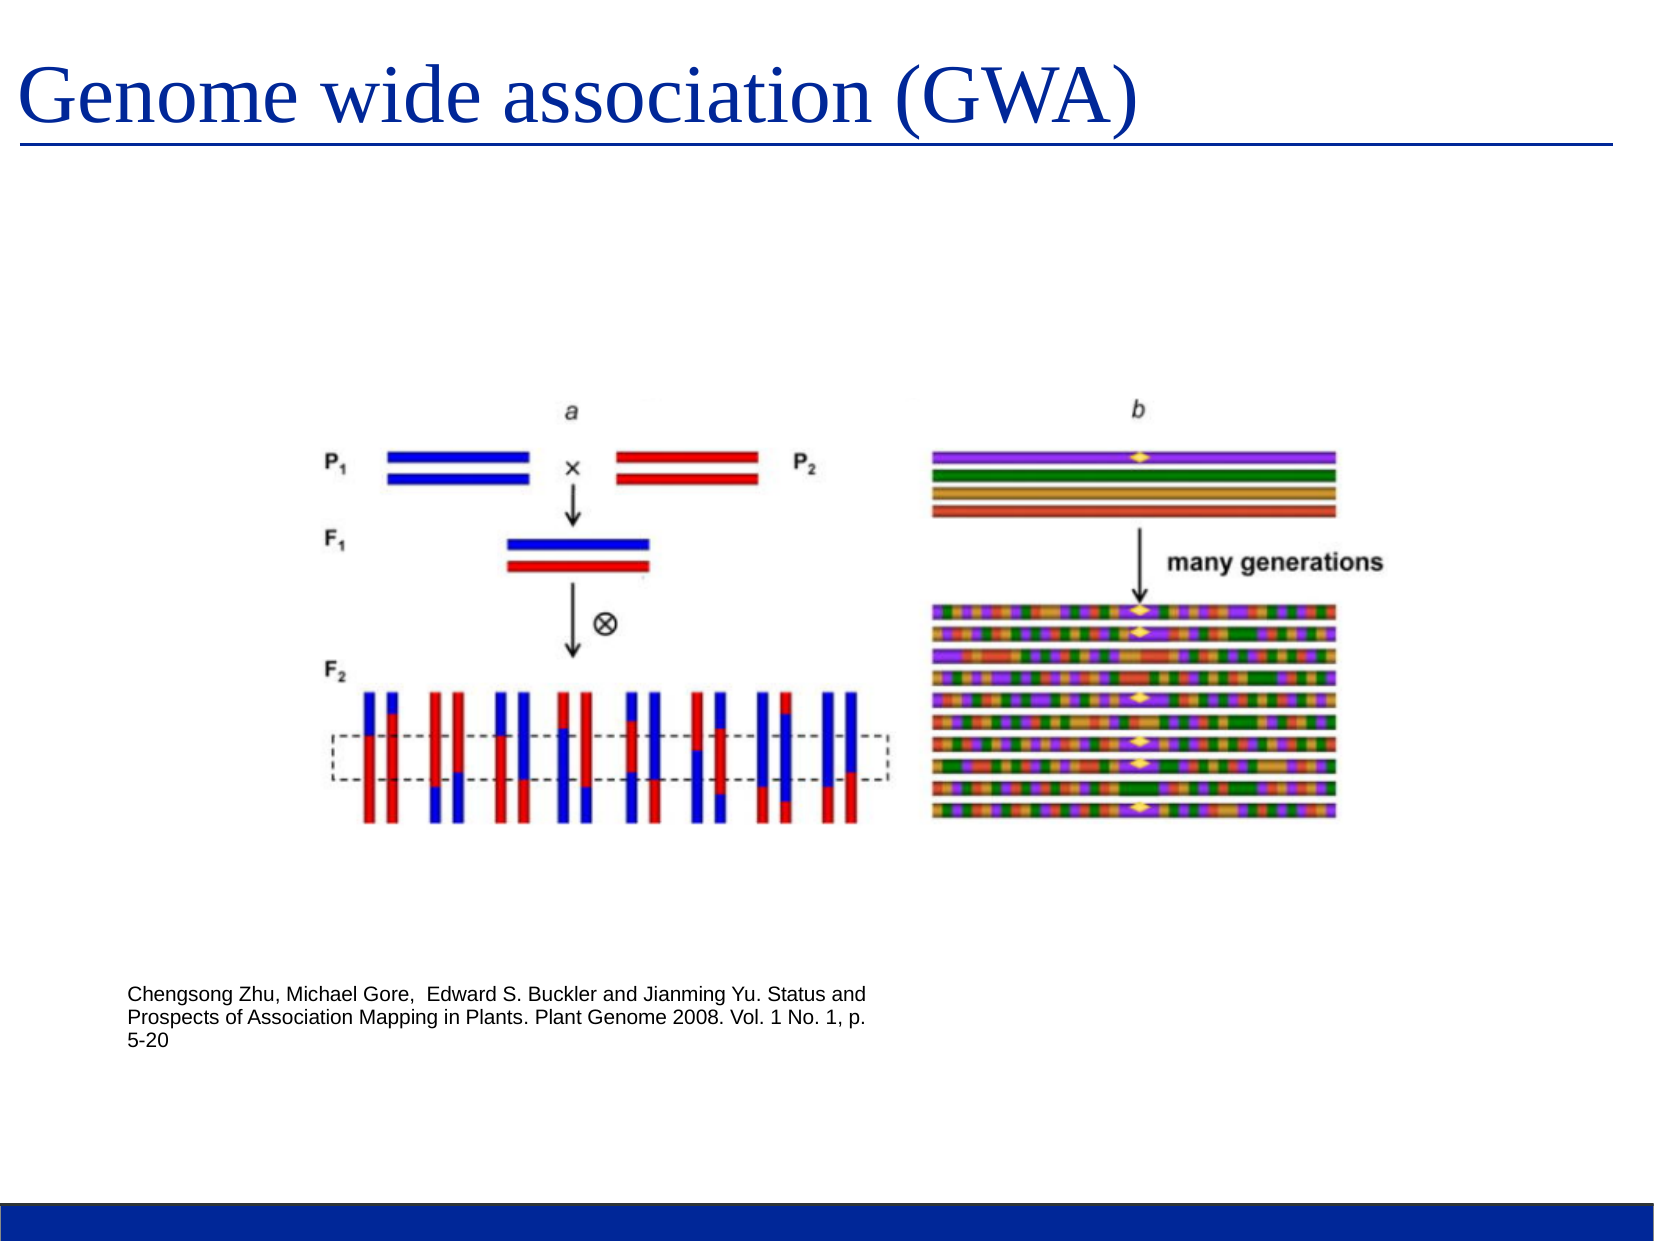

# Genome wide association (GWA)
Chengsong Zhu, Michael Gore, Edward S. Buckler and Jianming Yu. Status and Prospects of Association Mapping in Plants. Plant Genome 2008. Vol. 1 No. 1, p. 5-20